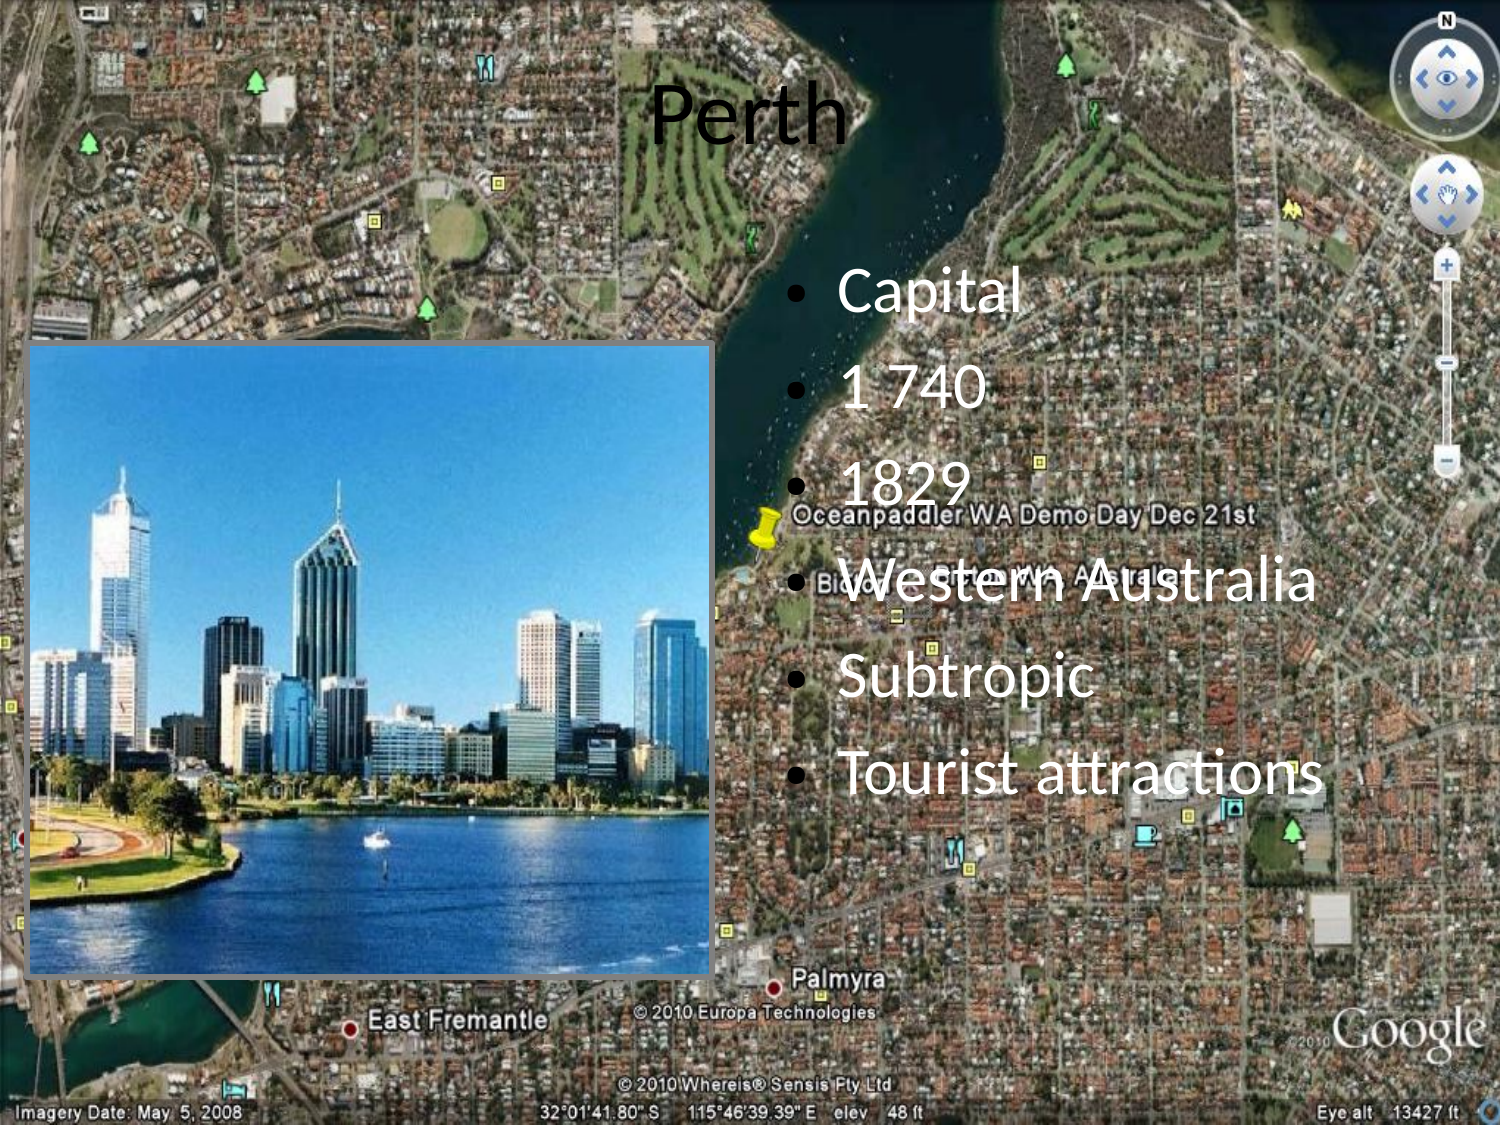

Perth
# Capital
1 740
1829
Western Australia
Subtropic
Tourist attractions